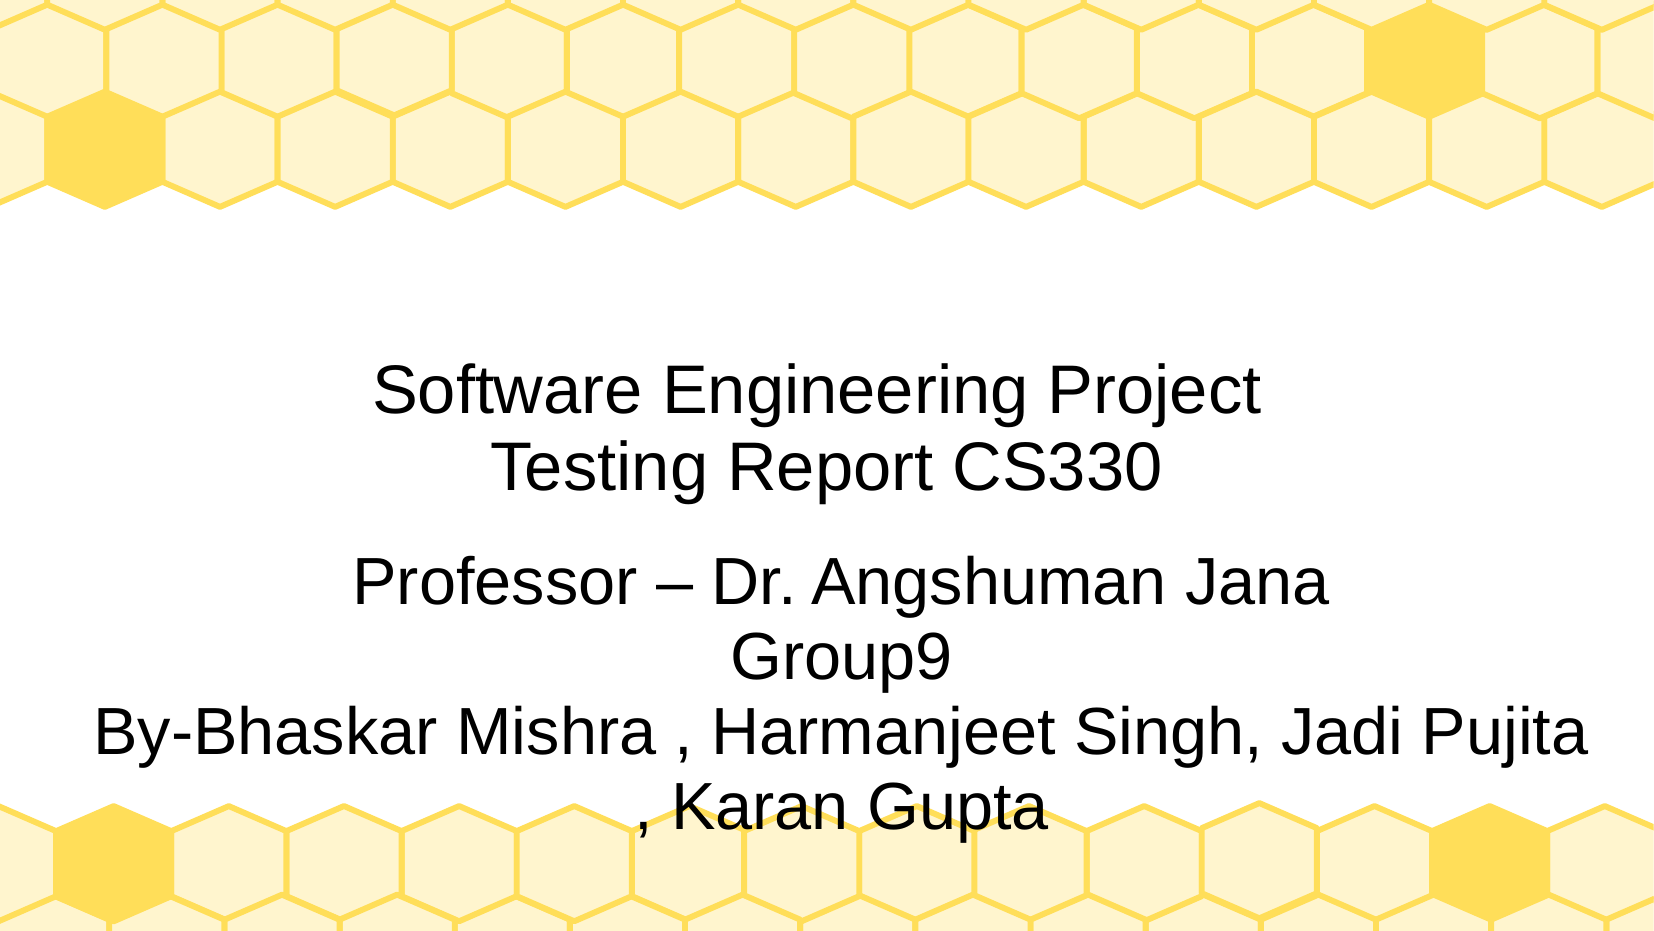

# Software Engineering Project Testing Report CS330
Professor – Dr. Angshuman Jana
Group9
By-Bhaskar Mishra , Harmanjeet Singh, Jadi Pujita , Karan Gupta